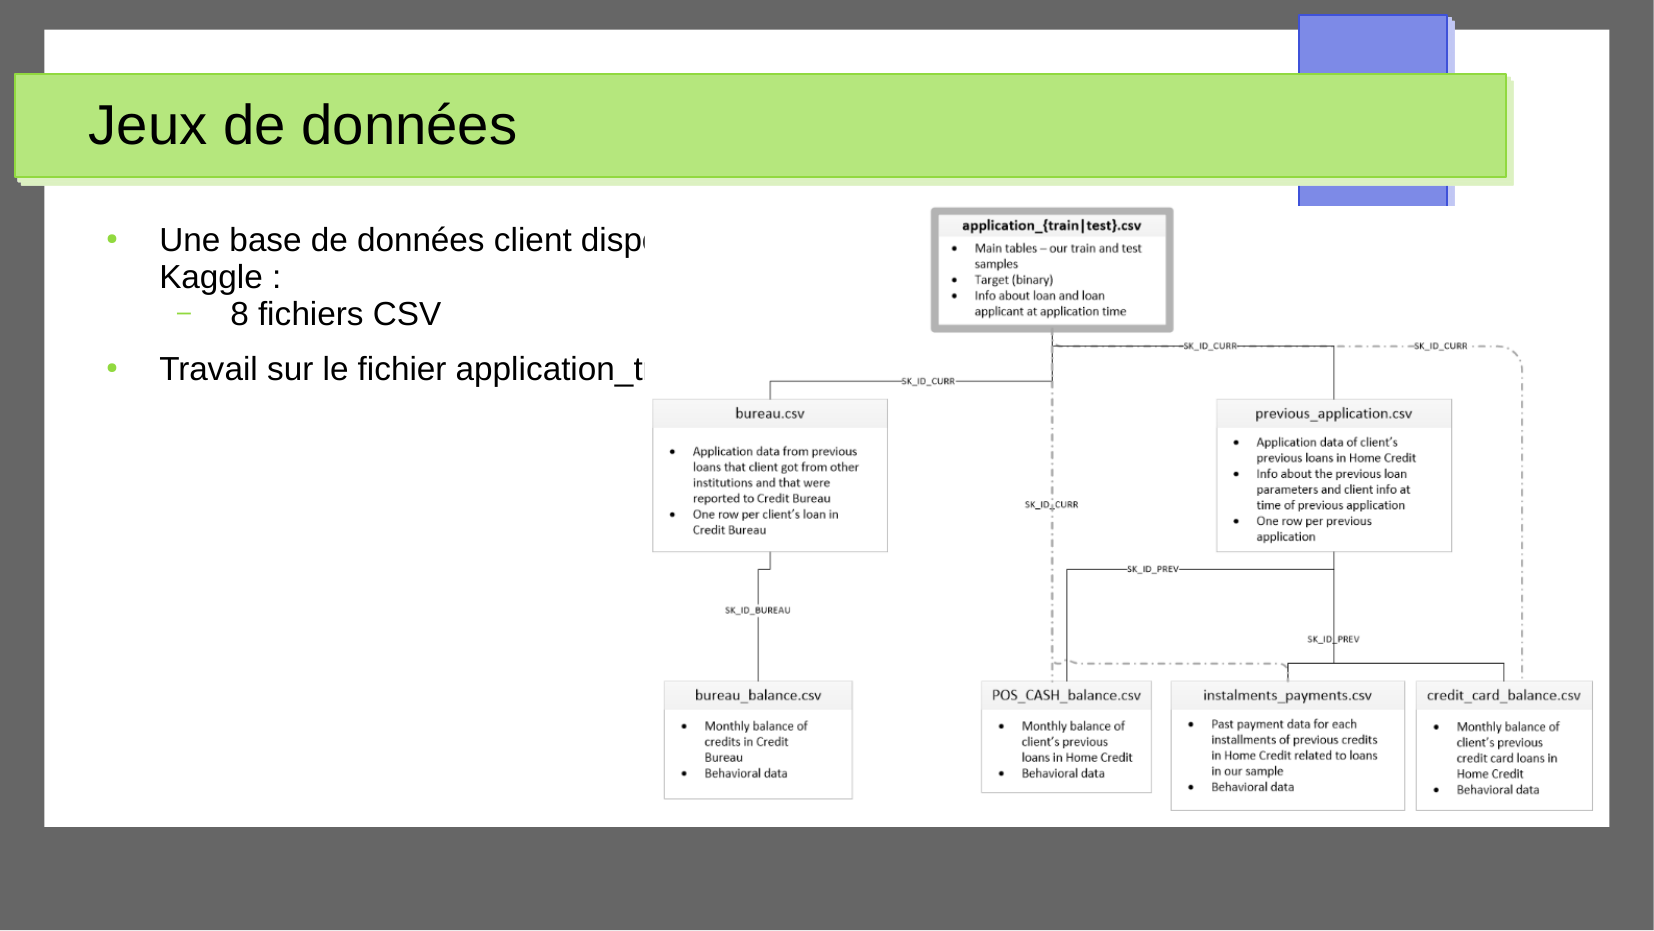

# Jeux de données
Une base de données client disponible sur Kaggle :
8 fichiers CSV
Travail sur le fichier application_train.csv